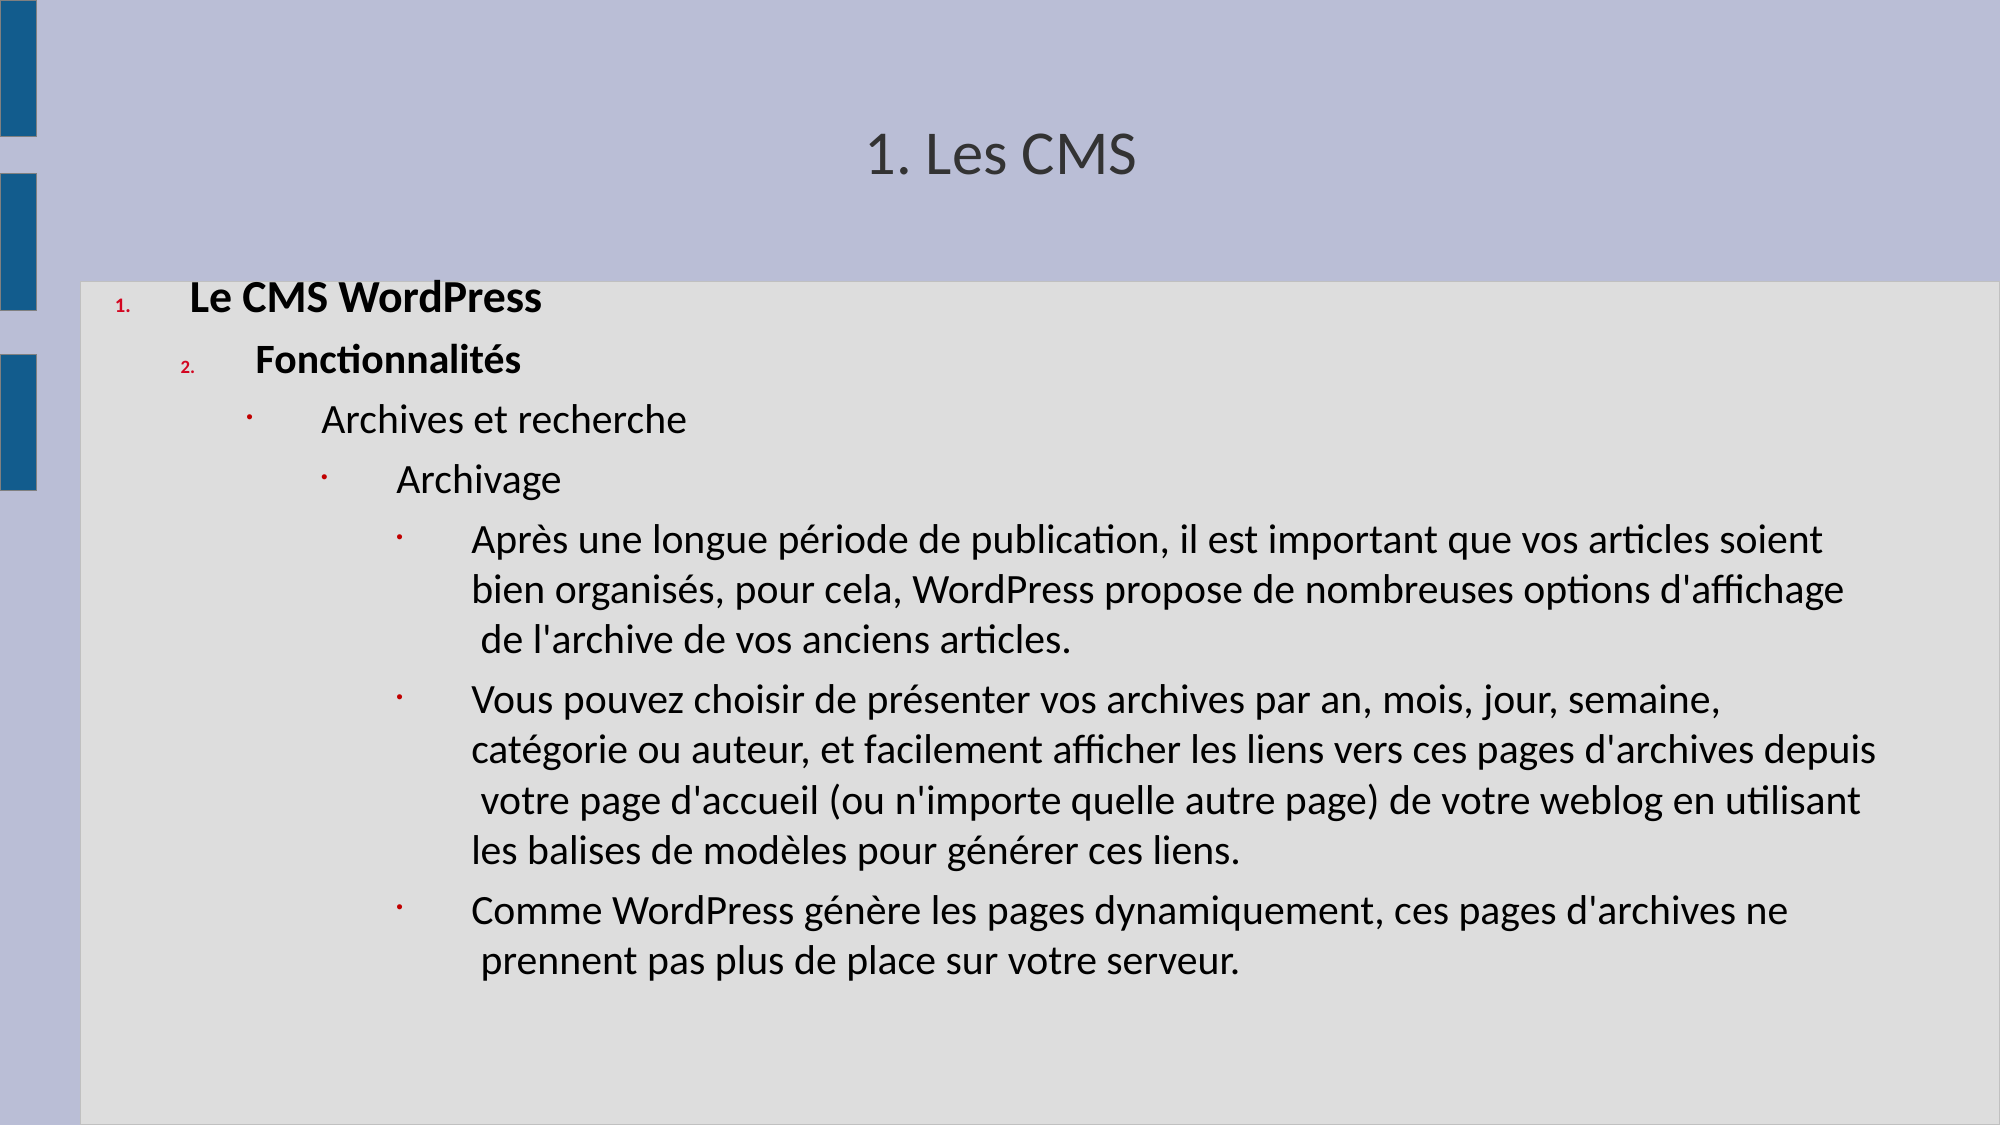

# 1. Les CMS
Le CMS WordPress
Fonctionnalités
Archives et recherche
Archivage
Après une longue période de publication, il est important que vos articles soient bien organisés, pour cela, WordPress propose de nombreuses options d'affichage de l'archive de vos anciens articles.
Vous pouvez choisir de présenter vos archives par an, mois, jour, semaine, catégorie ou auteur, et facilement afficher les liens vers ces pages d'archives depuis votre page d'accueil (ou n'importe quelle autre page) de votre weblog en utilisant les balises de modèles pour générer ces liens.
Comme WordPress génère les pages dynamiquement, ces pages d'archives ne prennent pas plus de place sur votre serveur.